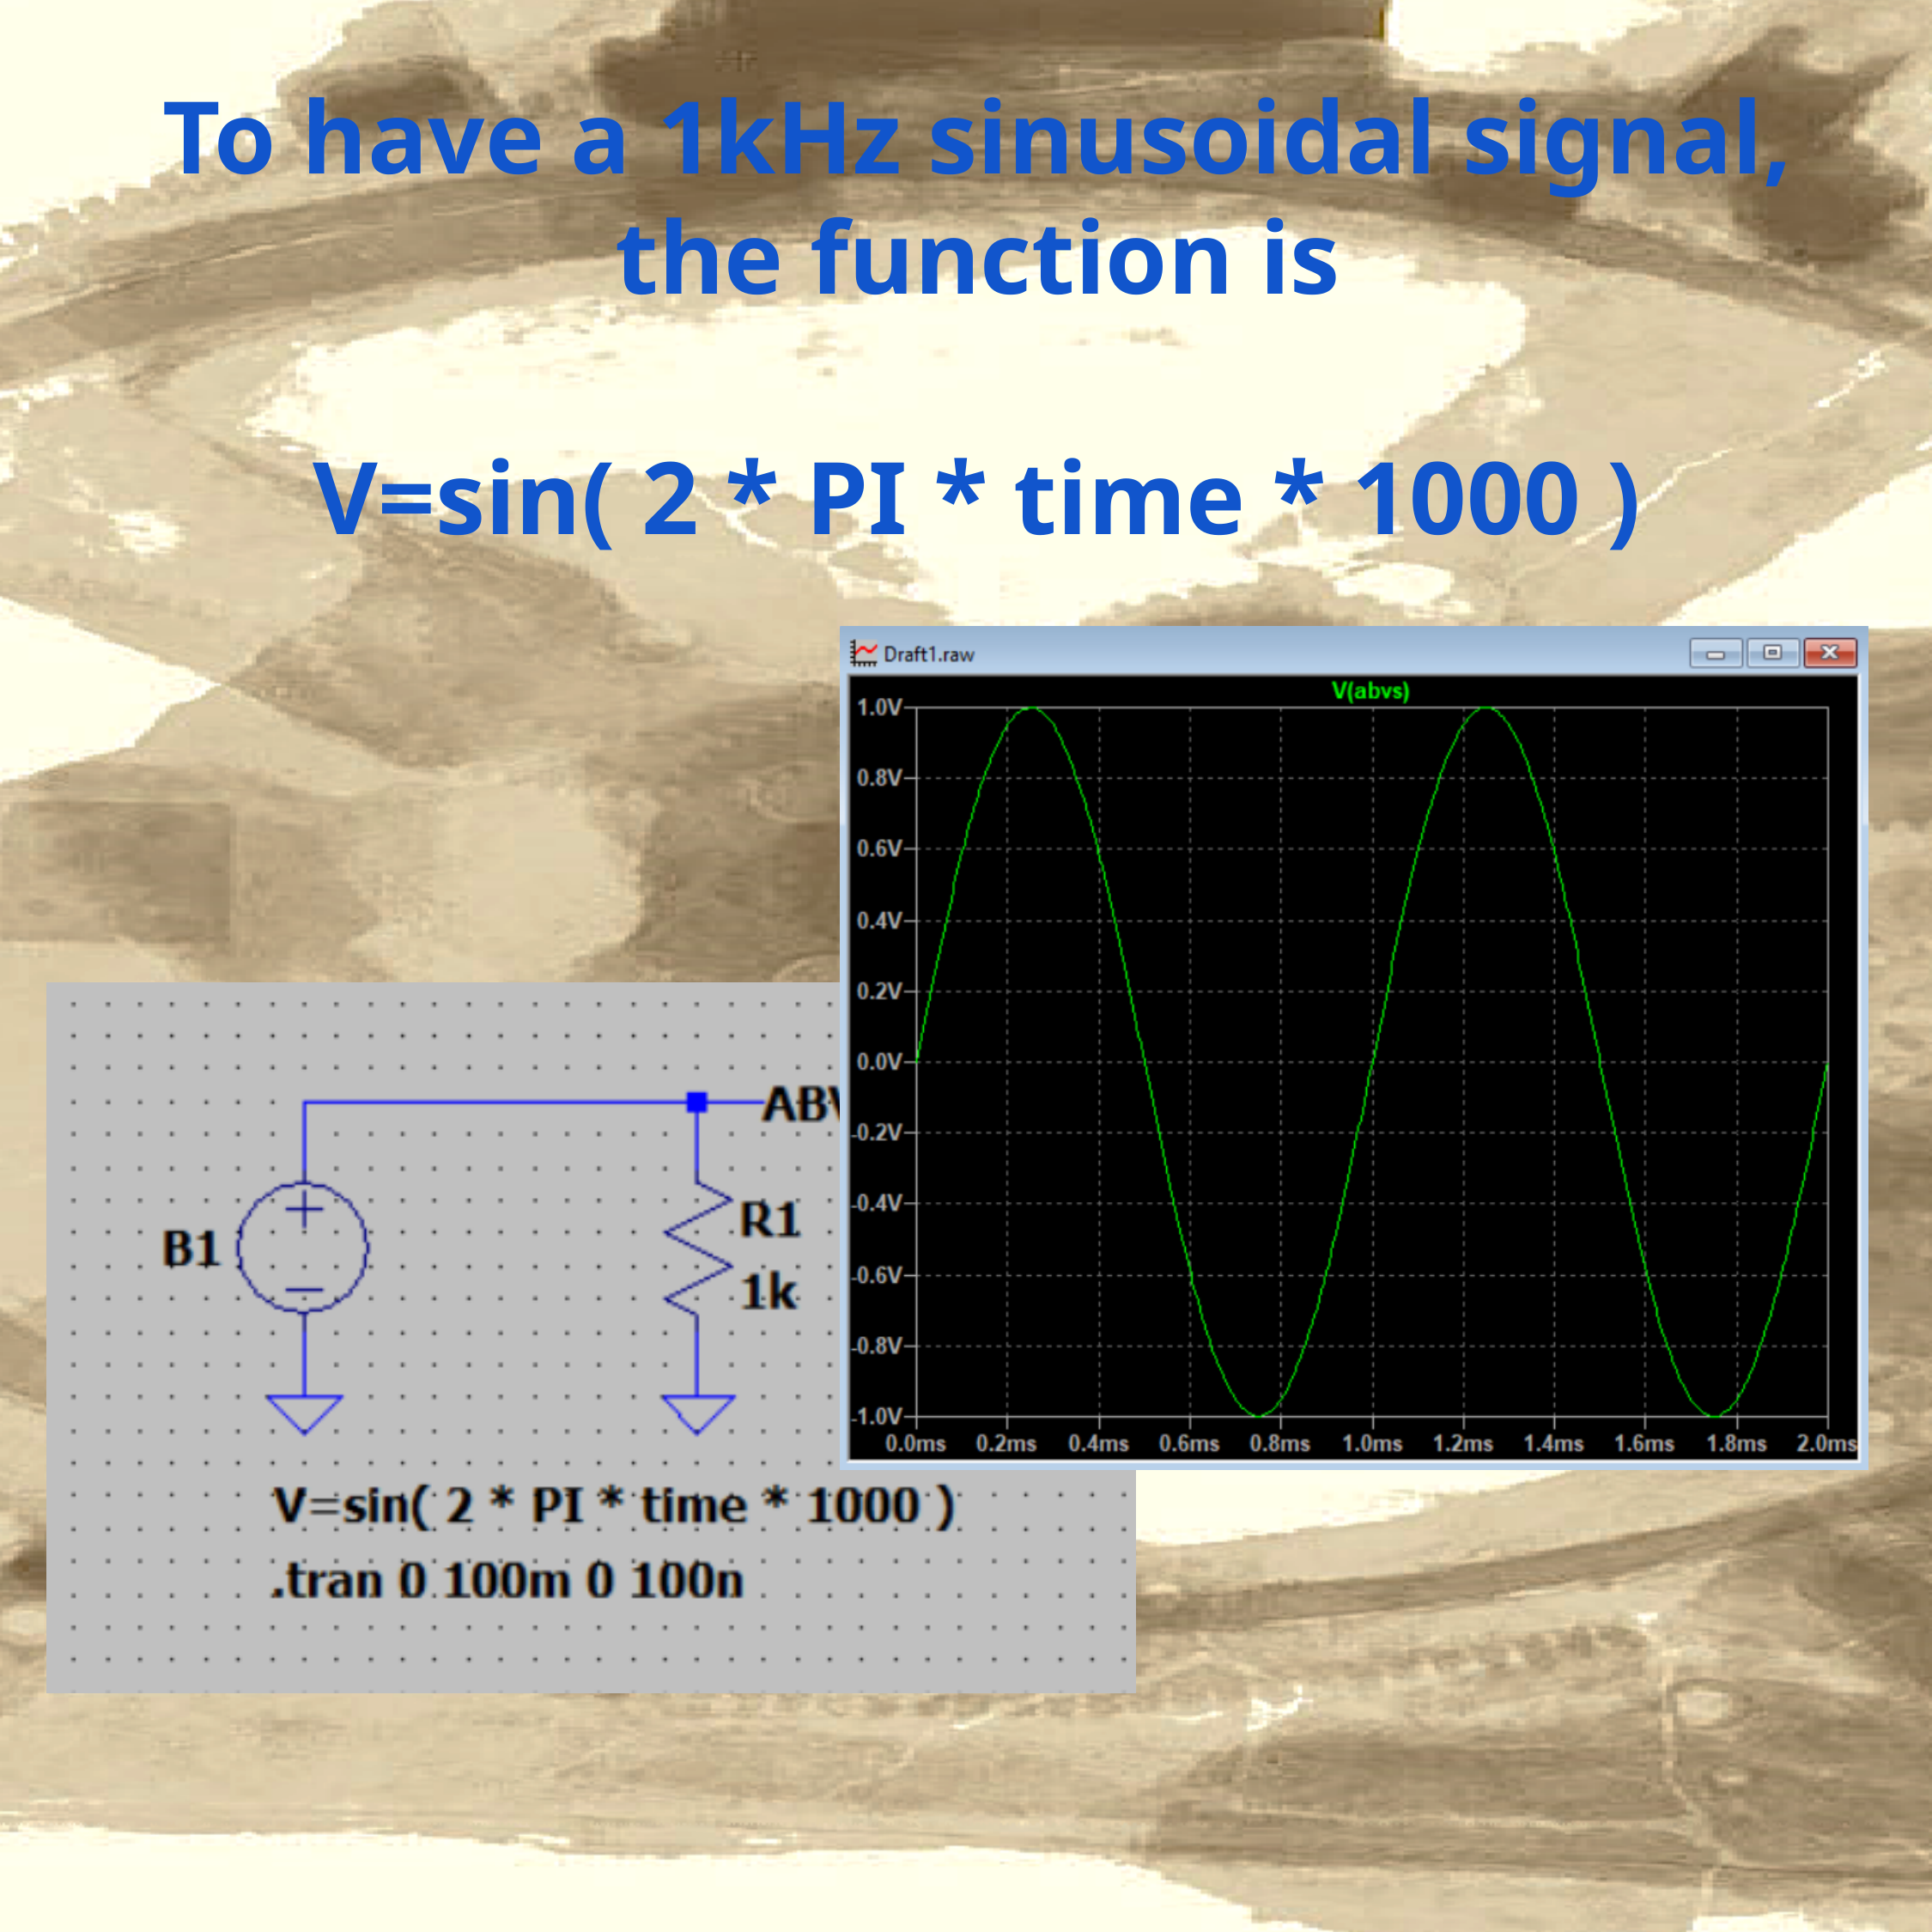

To have a 1kHz sinusoidal signal, the function is
V=sin( 2 * PI * time * 1000 )